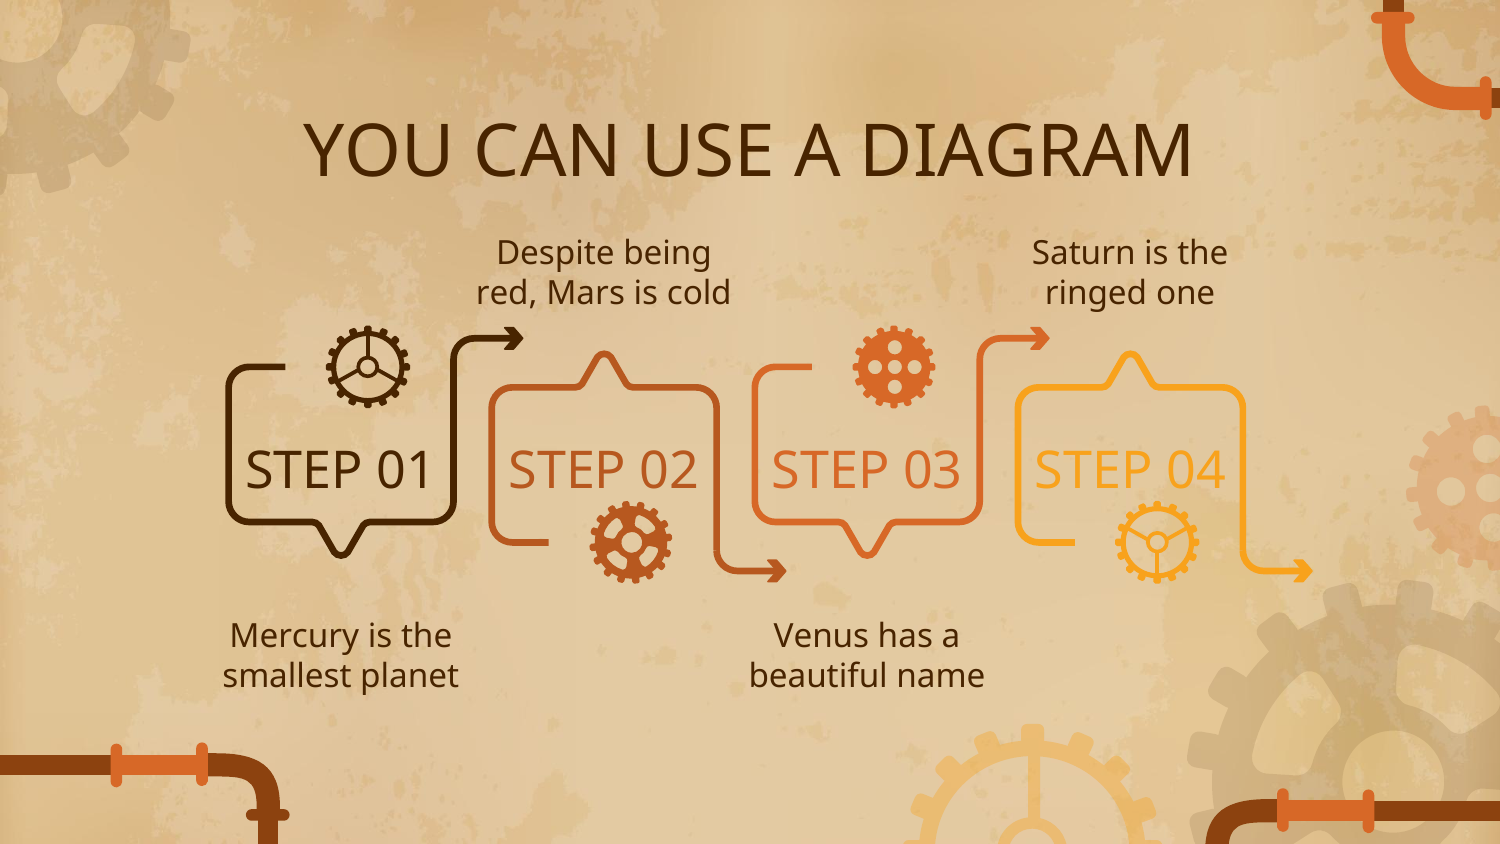

# YOU CAN USE A DIAGRAM
Despite being red, Mars is cold
Saturn is the ringed one
STEP 01
STEP 02
STEP 03
STEP 04
Mercury is the smallest planet
Venus has a beautiful name